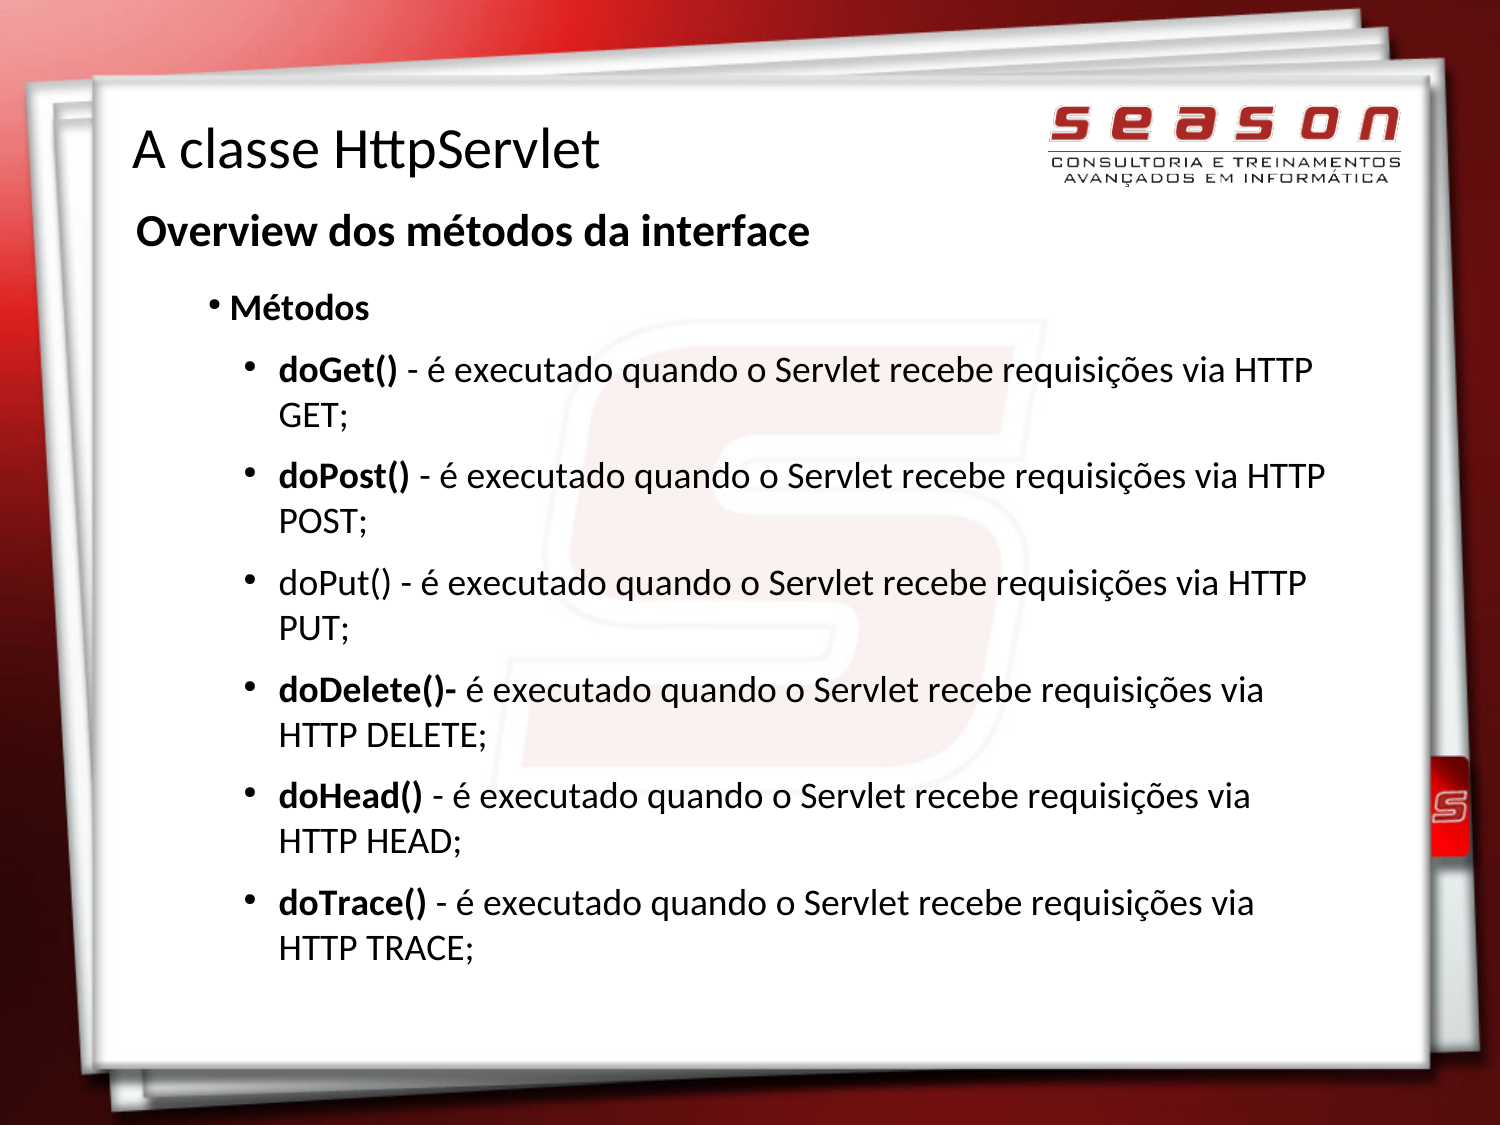

# A classe HttpServlet
Overview dos métodos da interface
 Métodos
doGet() - é executado quando o Servlet recebe requisições via HTTP GET;
doPost() - é executado quando o Servlet recebe requisições via HTTP POST;
doPut() - é executado quando o Servlet recebe requisições via HTTP PUT;
doDelete()- é executado quando o Servlet recebe requisições via HTTP DELETE;
doHead() - é executado quando o Servlet recebe requisições via HTTP HEAD;
doTrace() - é executado quando o Servlet recebe requisições via HTTP TRACE;